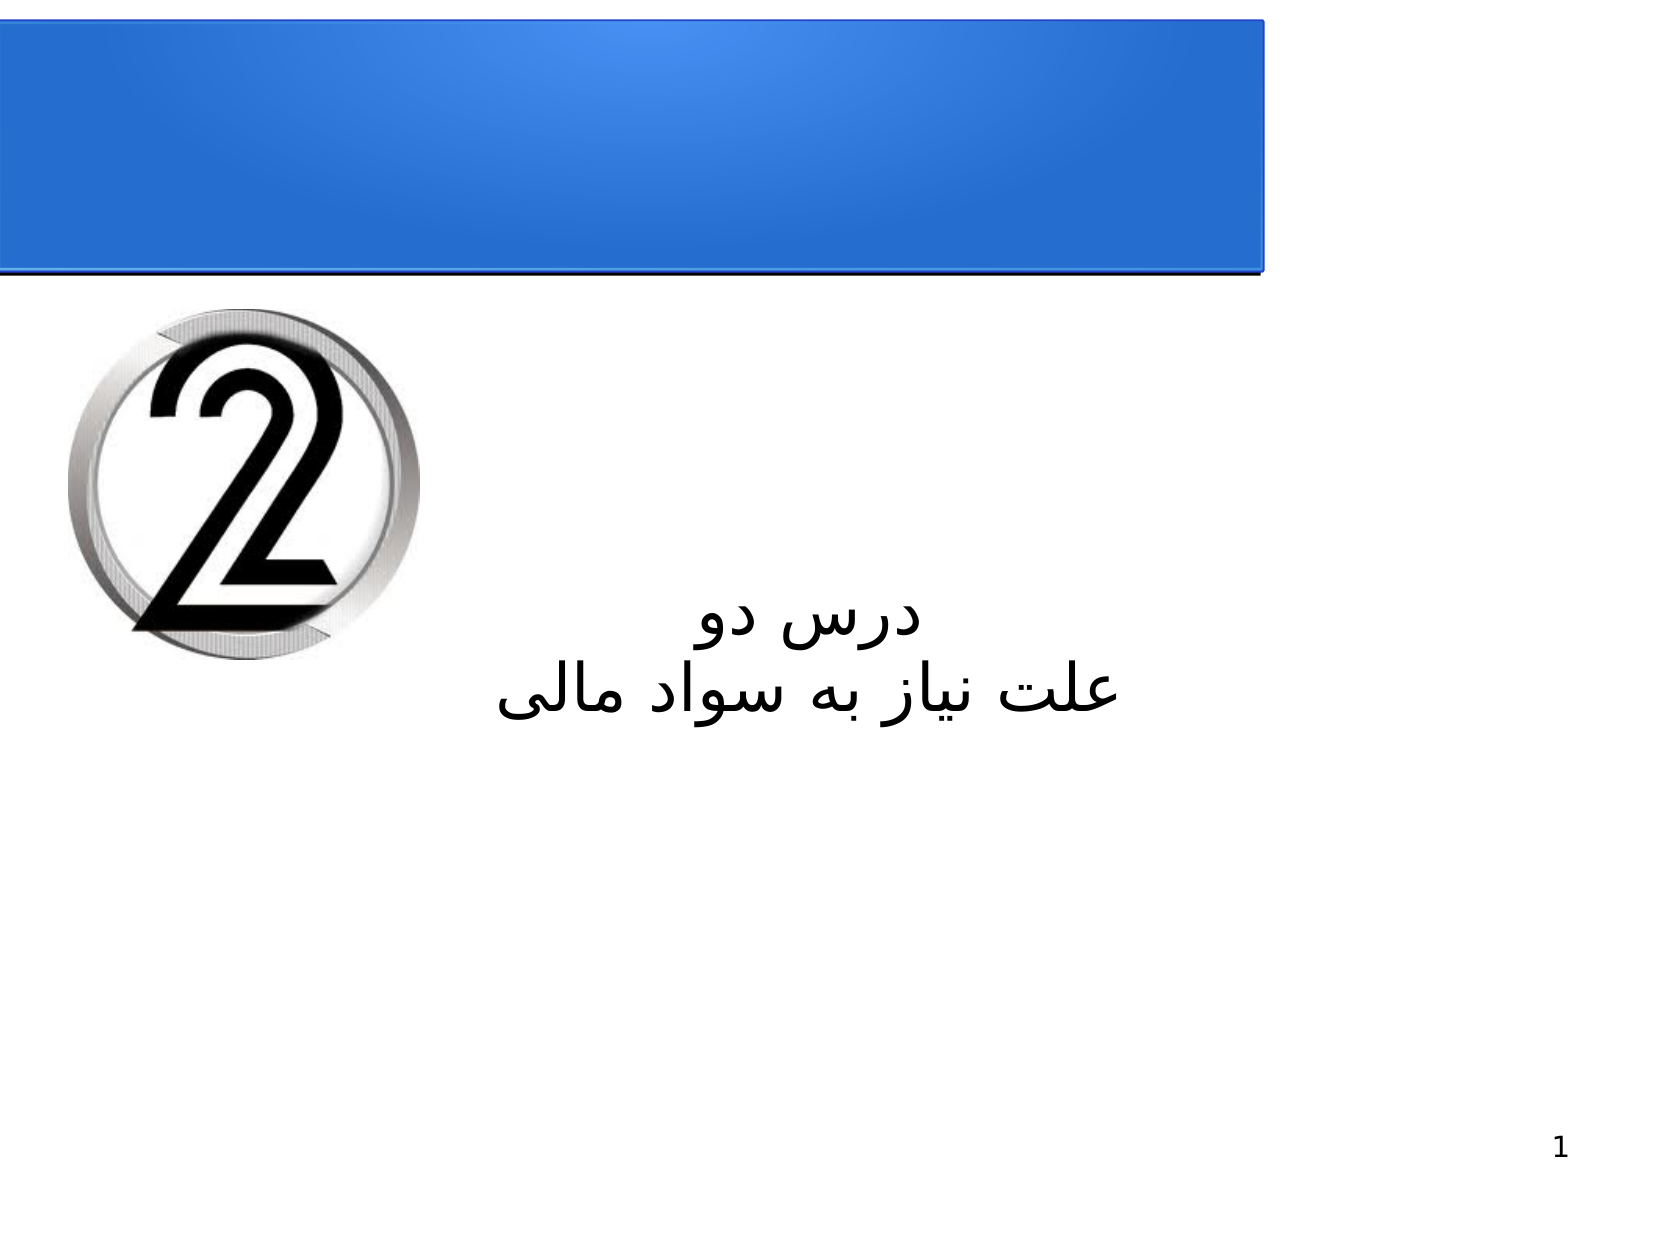

#
درس دو
علت نیاز به سواد مالی
1